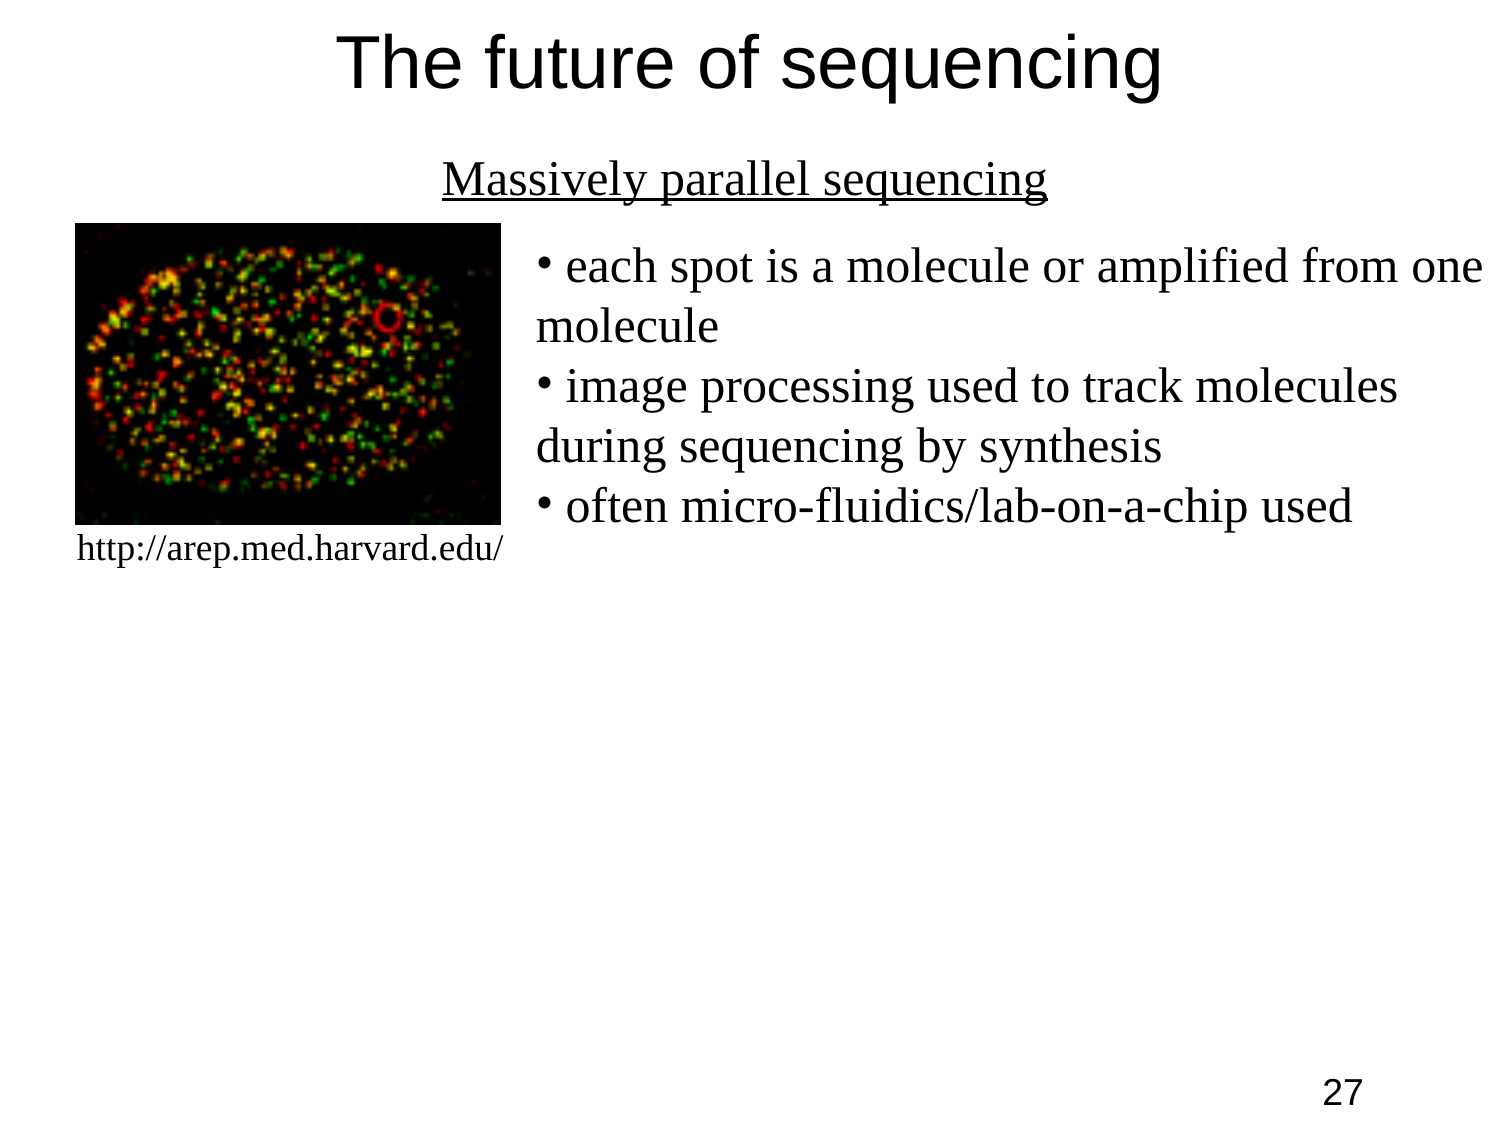

# The future of sequencing
Massively parallel sequencing
 each spot is a molecule or amplified from one
molecule
 image processing used to track molecules
during sequencing by synthesis
 often micro-fluidics/lab-on-a-chip used
http://arep.med.harvard.edu/
27